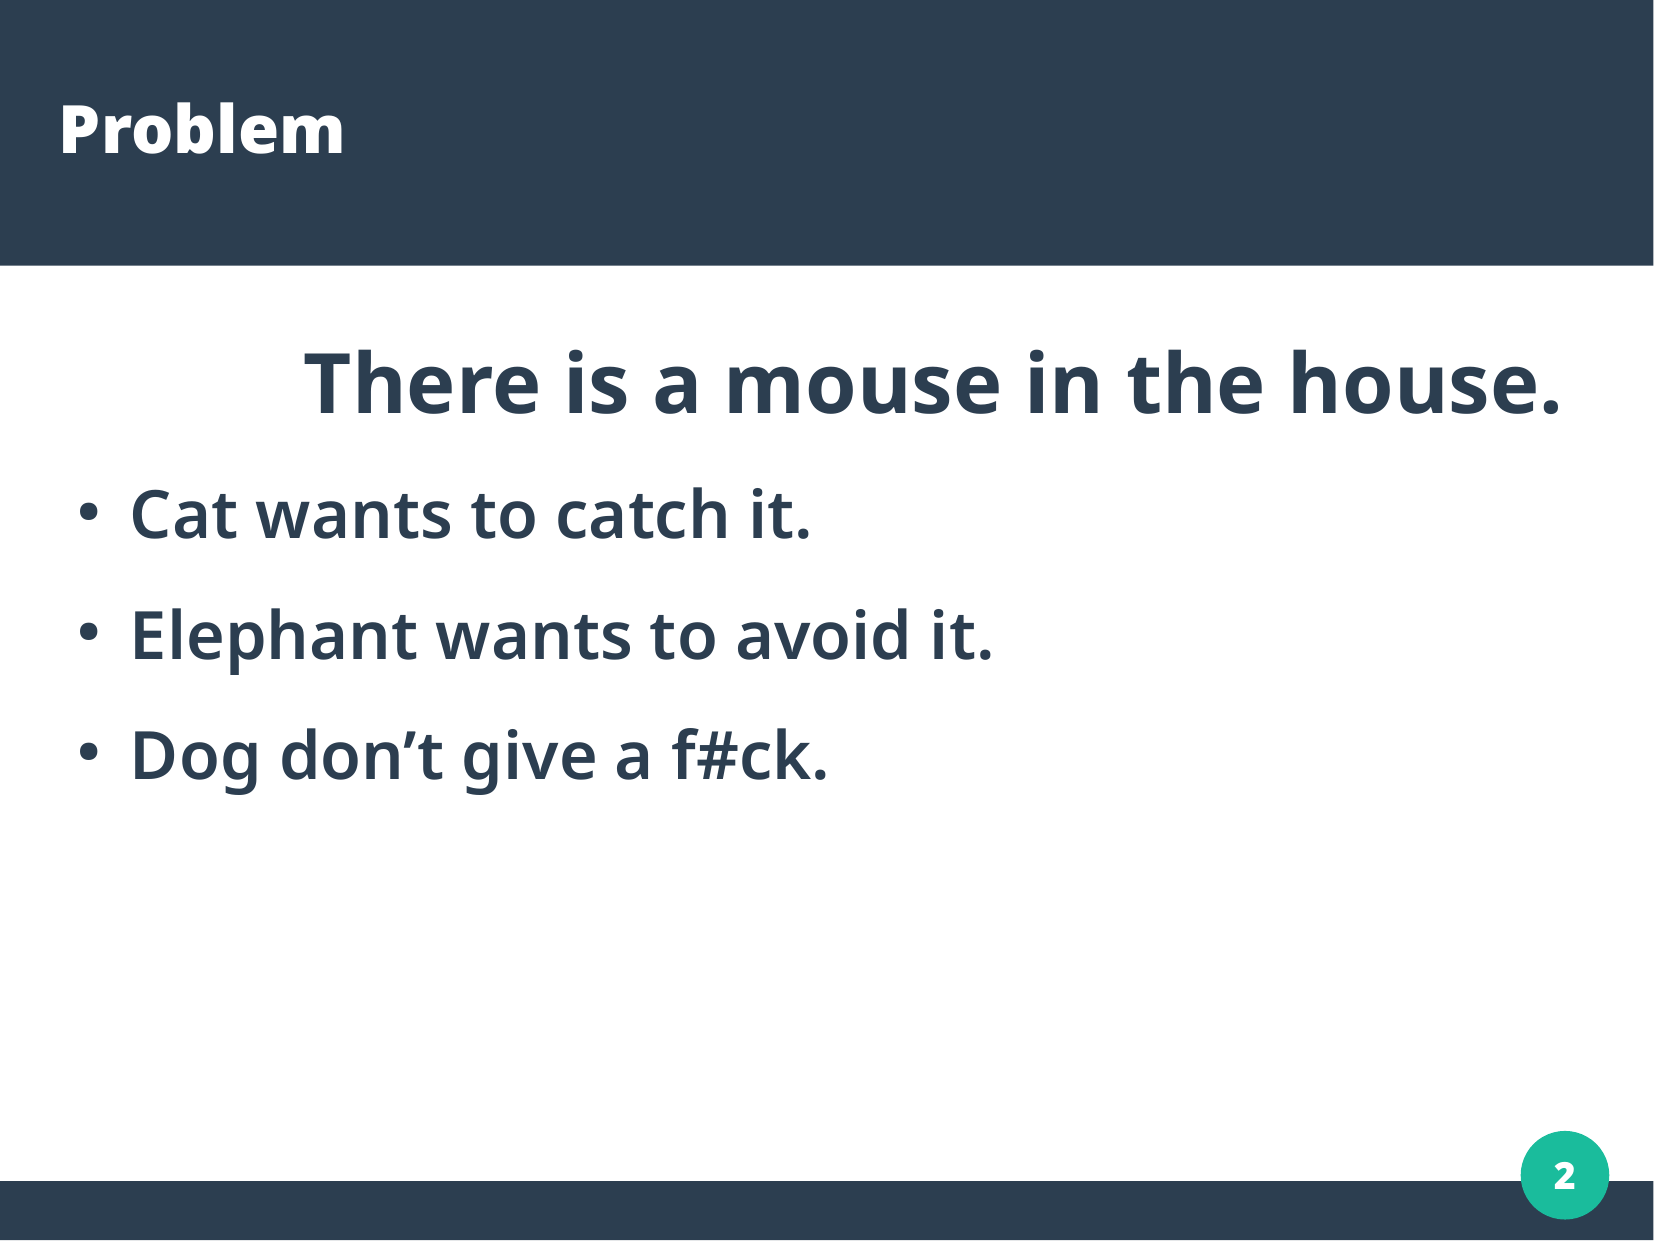

# Problem
 There is a mouse in the house.
Cat wants to catch it.
Elephant wants to avoid it.
Dog don’t give a f#ck.
2